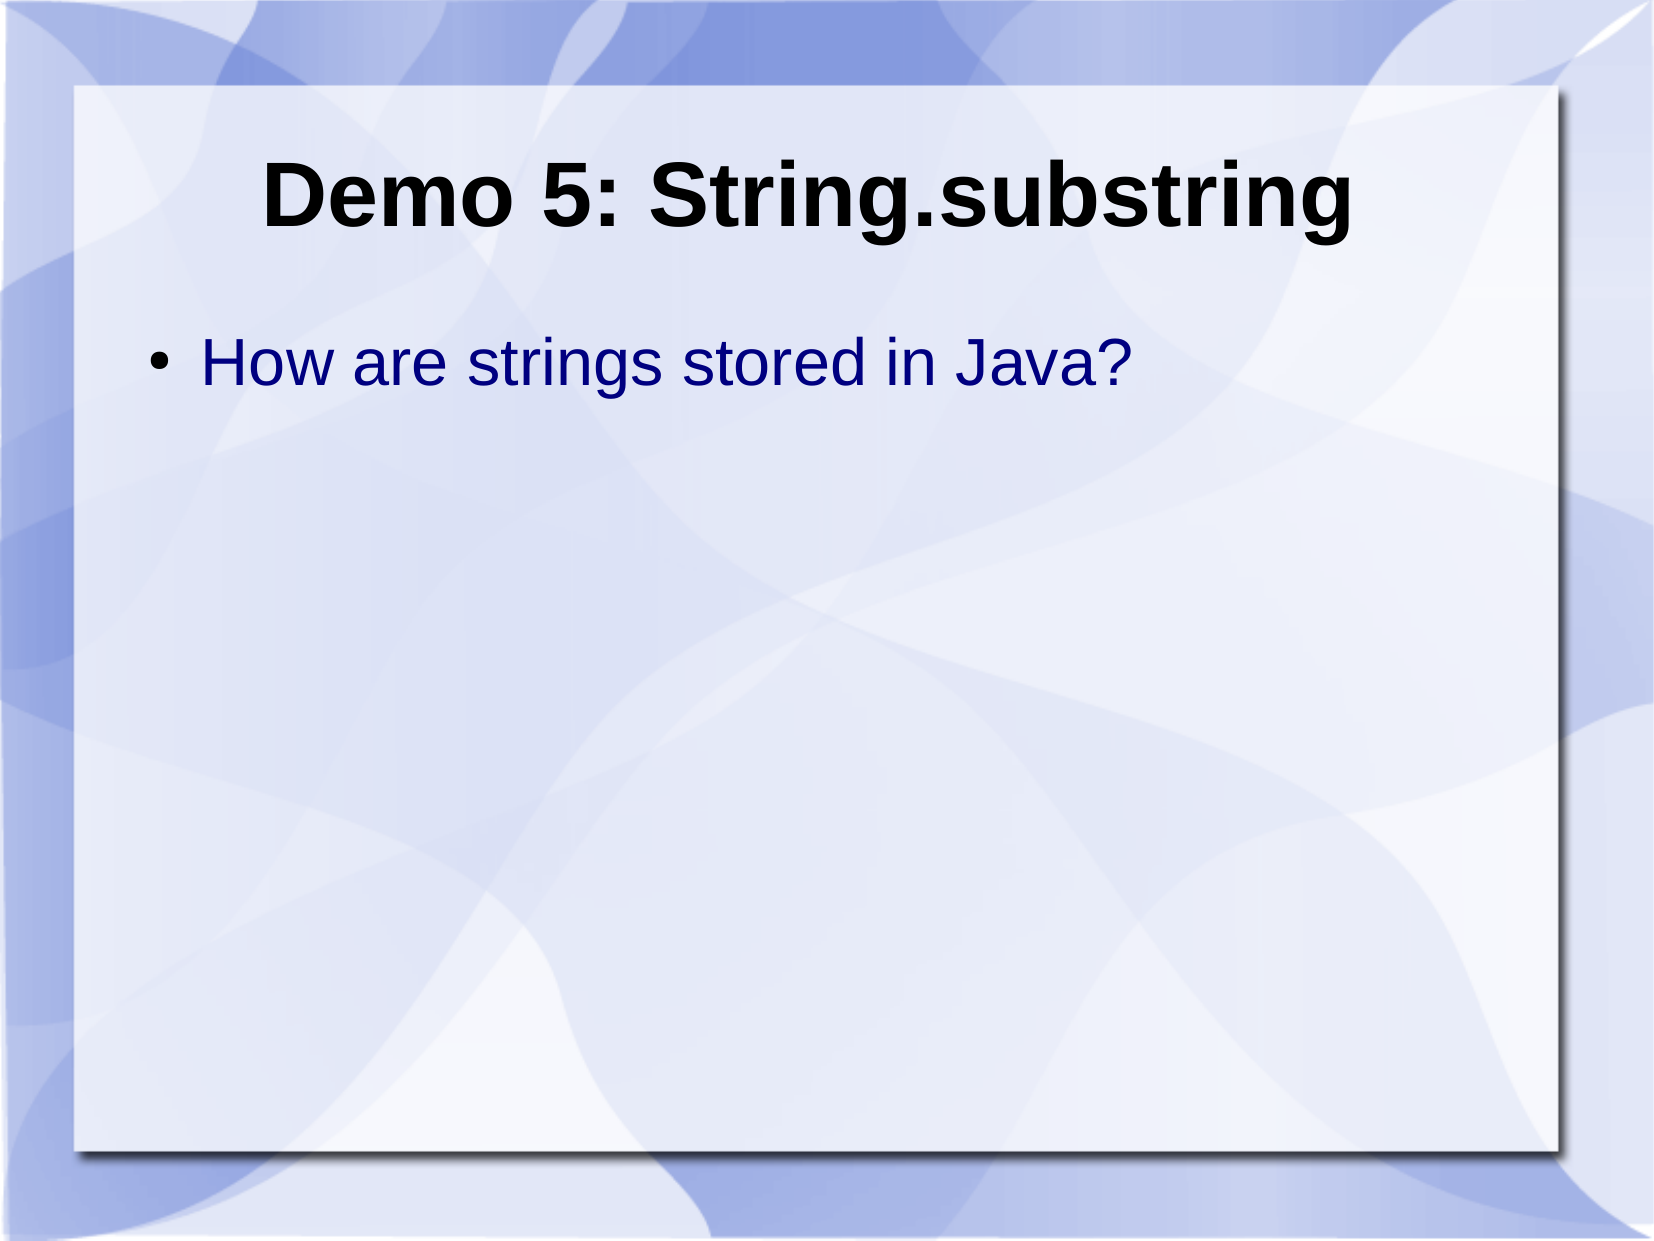

# Demo 5: String.substring
How are strings stored in Java?